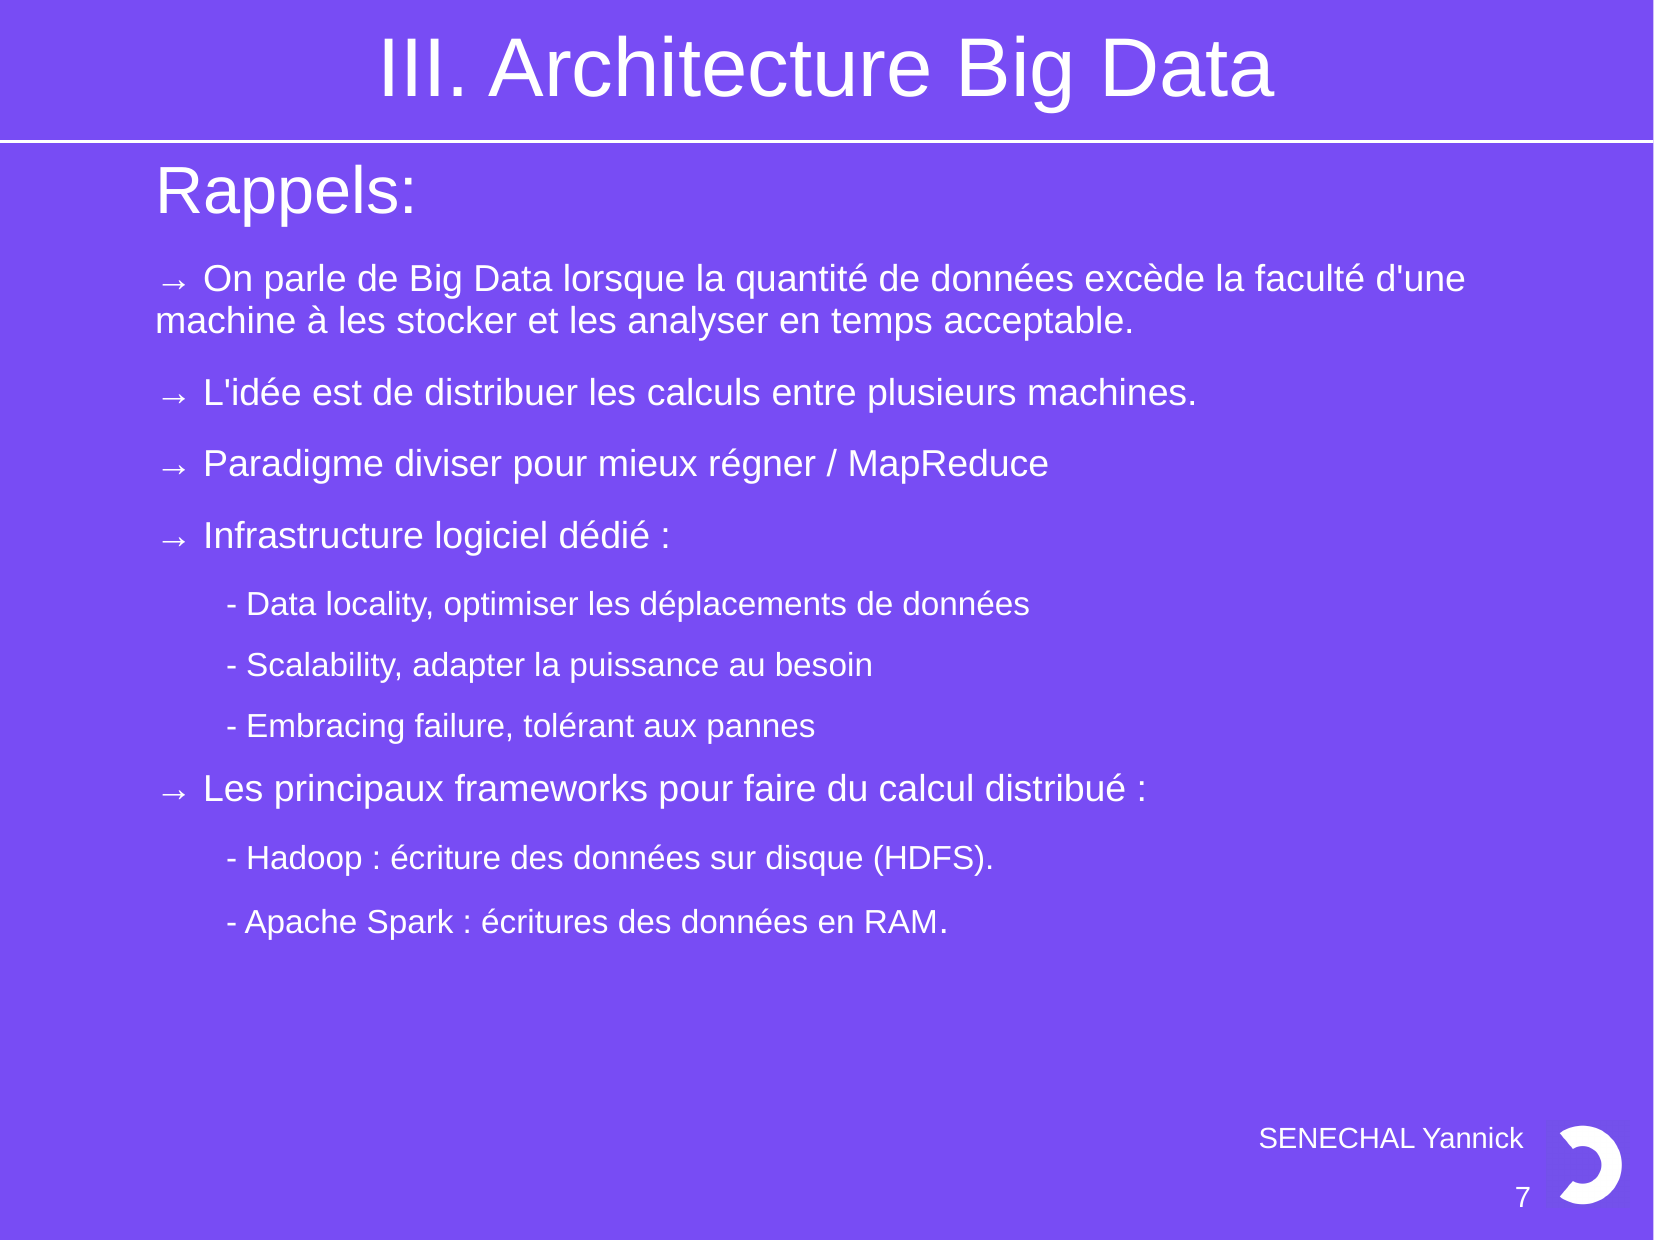

# III. Architecture Big Data
Rappels:
→ On parle de Big Data lorsque la quantité de données excède la faculté d'une machine à les stocker et les analyser en temps acceptable.
→ L'idée est de distribuer les calculs entre plusieurs machines.
→ Paradigme diviser pour mieux régner / MapReduce
→ Infrastructure logiciel dédié :
- Data locality, optimiser les déplacements de données
- Scalability, adapter la puissance au besoin
- Embracing failure, tolérant aux pannes
→ Les principaux frameworks pour faire du calcul distribué :
- Hadoop : écriture des données sur disque (HDFS).
- Apache Spark : écritures des données en RAM.
SENECHAL Yannick
7